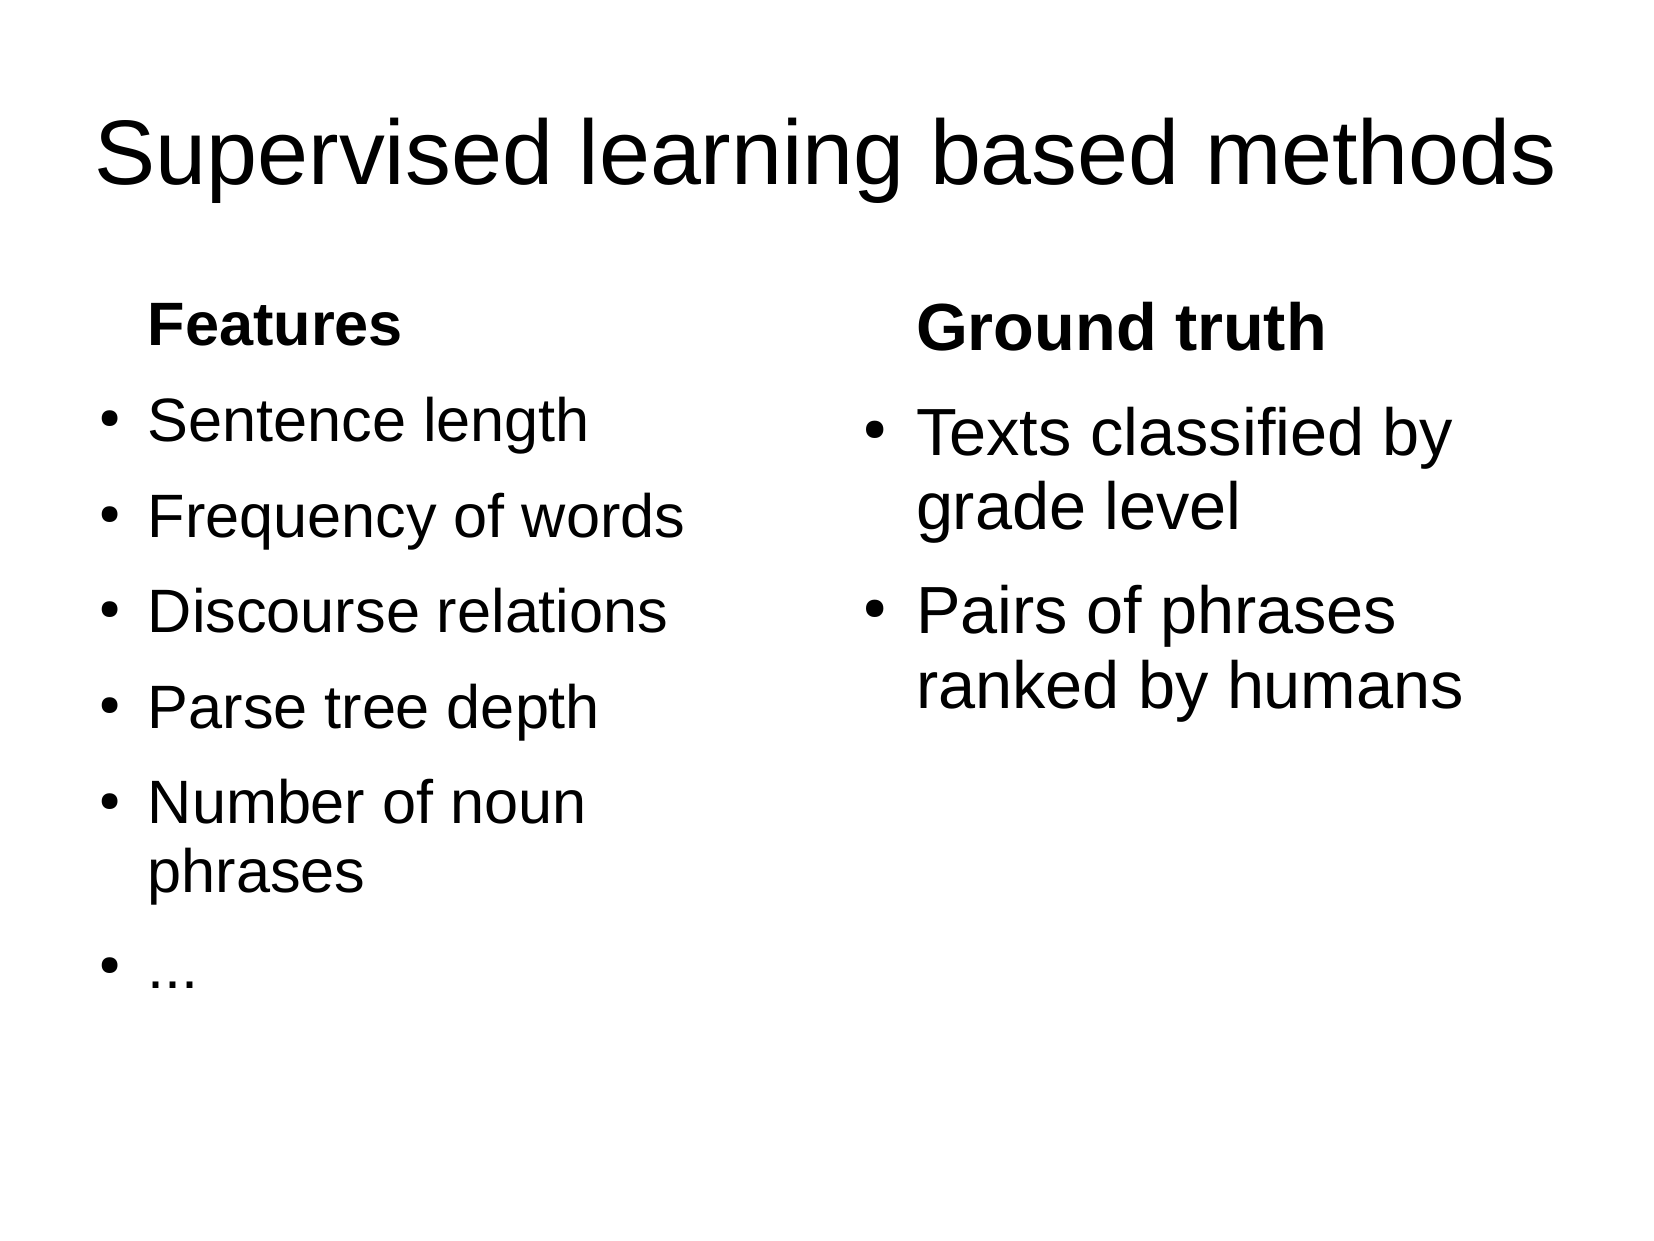

# Supervised learning based methods
Features
Sentence length
Frequency of words
Discourse relations
Parse tree depth
Number of noun phrases
...
Ground truth
Texts classified by grade level
Pairs of phrases ranked by humans